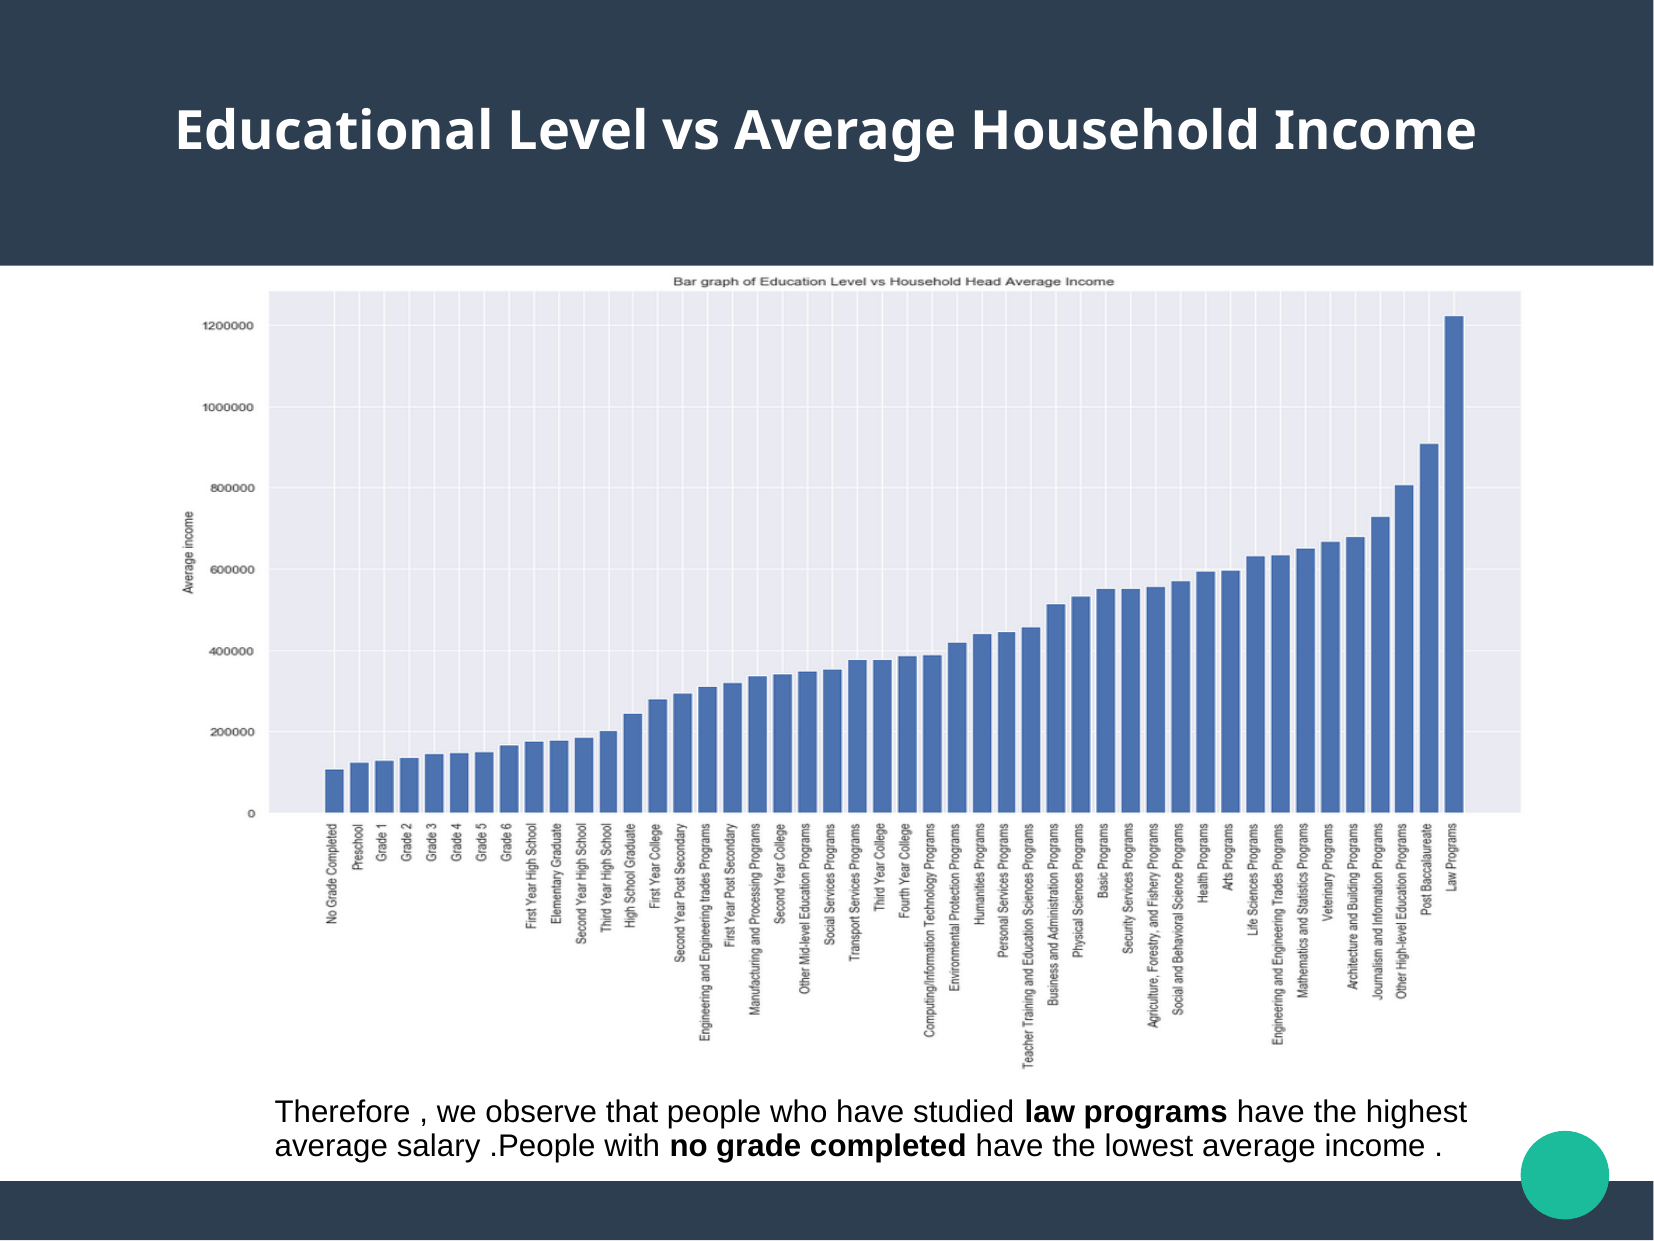

Educational Level vs Average Household Income
Therefore , we observe that people who have studied law programs have the highest average salary .People with no grade completed have the lowest average income .